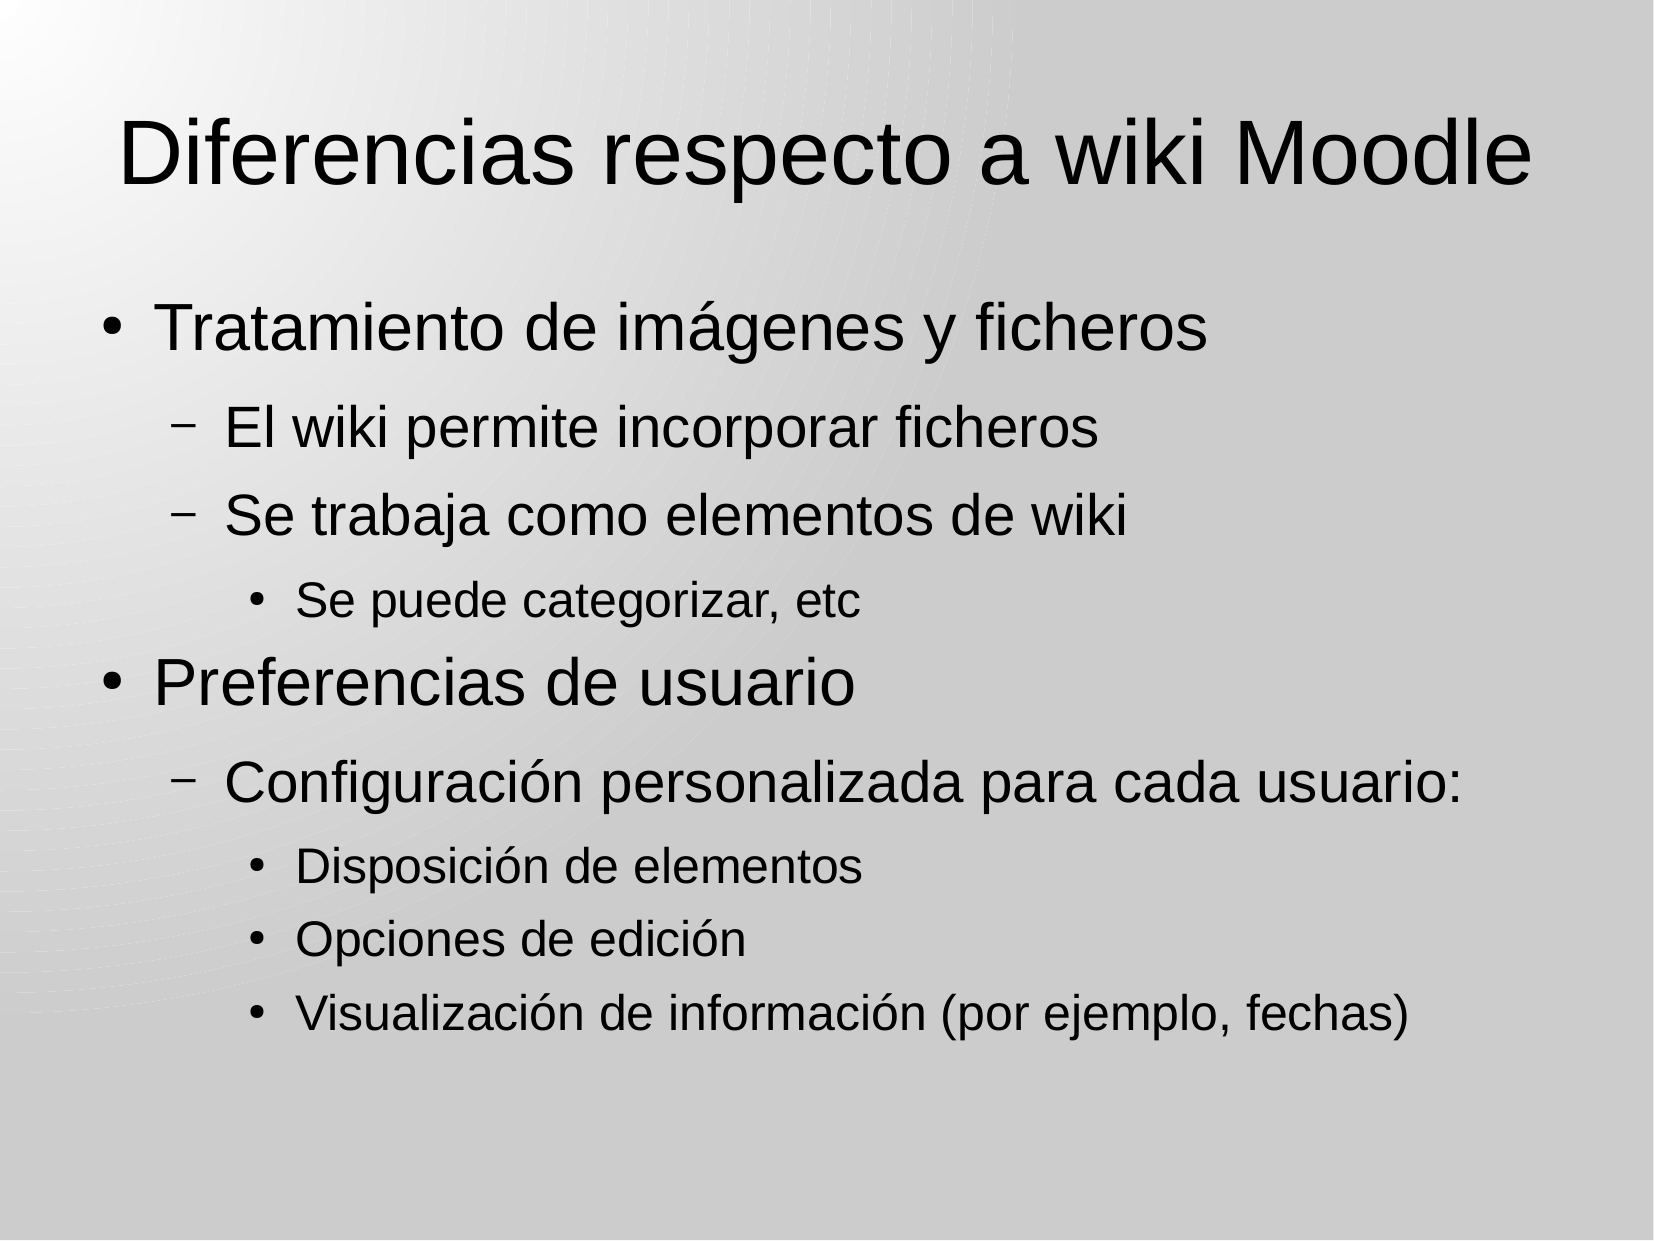

# Diferencias respecto a wiki Moodle
Tratamiento de imágenes y ficheros
El wiki permite incorporar ficheros
Se trabaja como elementos de wiki
Se puede categorizar, etc
Preferencias de usuario
Configuración personalizada para cada usuario:
Disposición de elementos
Opciones de edición
Visualización de información (por ejemplo, fechas)